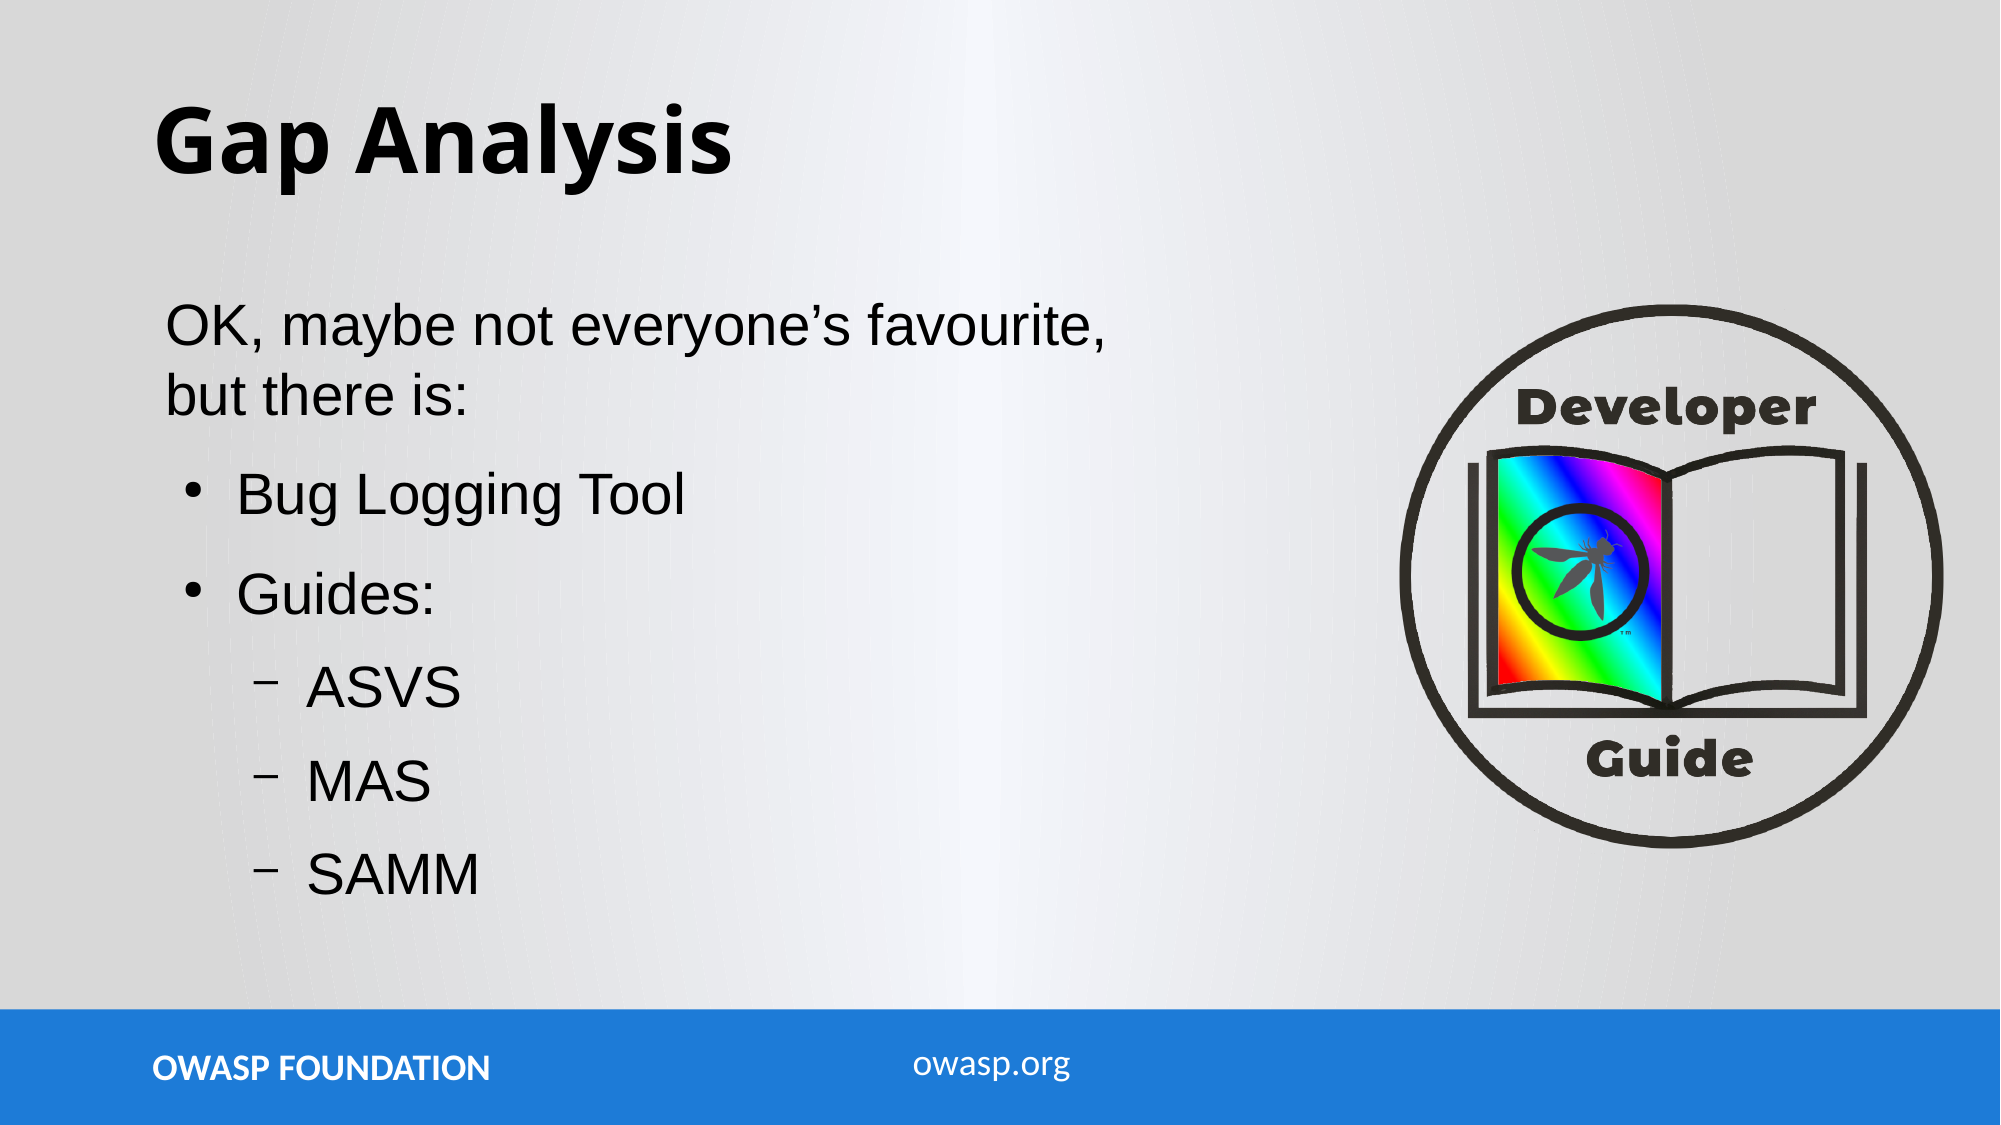

# Gap Analysis
OK, maybe not everyone’s favourite,
but there is:
Bug Logging Tool
Guides:
ASVS
MAS
SAMM